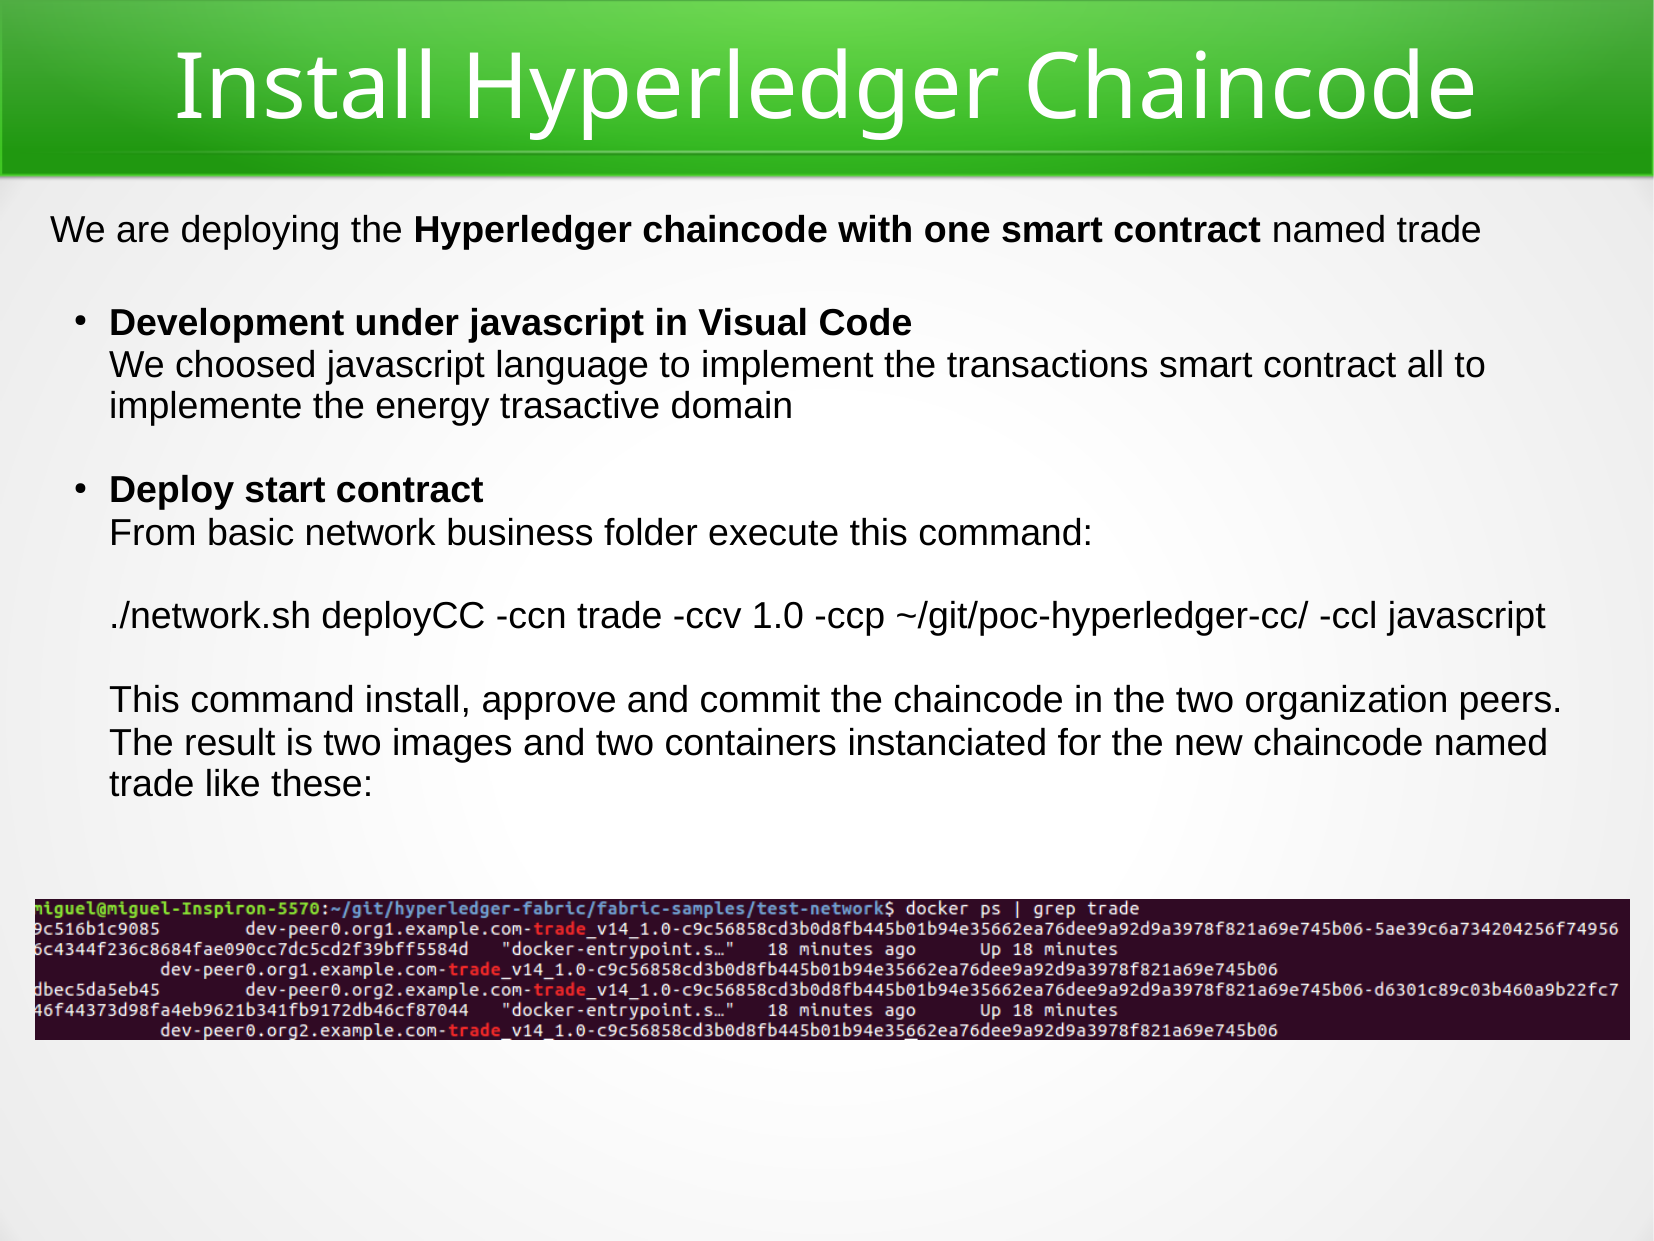

# Install Hyperledger Chaincode
We are deploying the Hyperledger chaincode with one smart contract named trade
Development under javascript in Visual Code
We choosed javascript language to implement the transactions smart contract all to implemente the energy trasactive domain
Deploy start contract
From basic network business folder execute this command:
./network.sh deployCC -ccn trade -ccv 1.0 -ccp ~/git/poc-hyperledger-cc/ -ccl javascript
This command install, approve and commit the chaincode in the two organization peers. The result is two images and two containers instanciated for the new chaincode named trade like these: